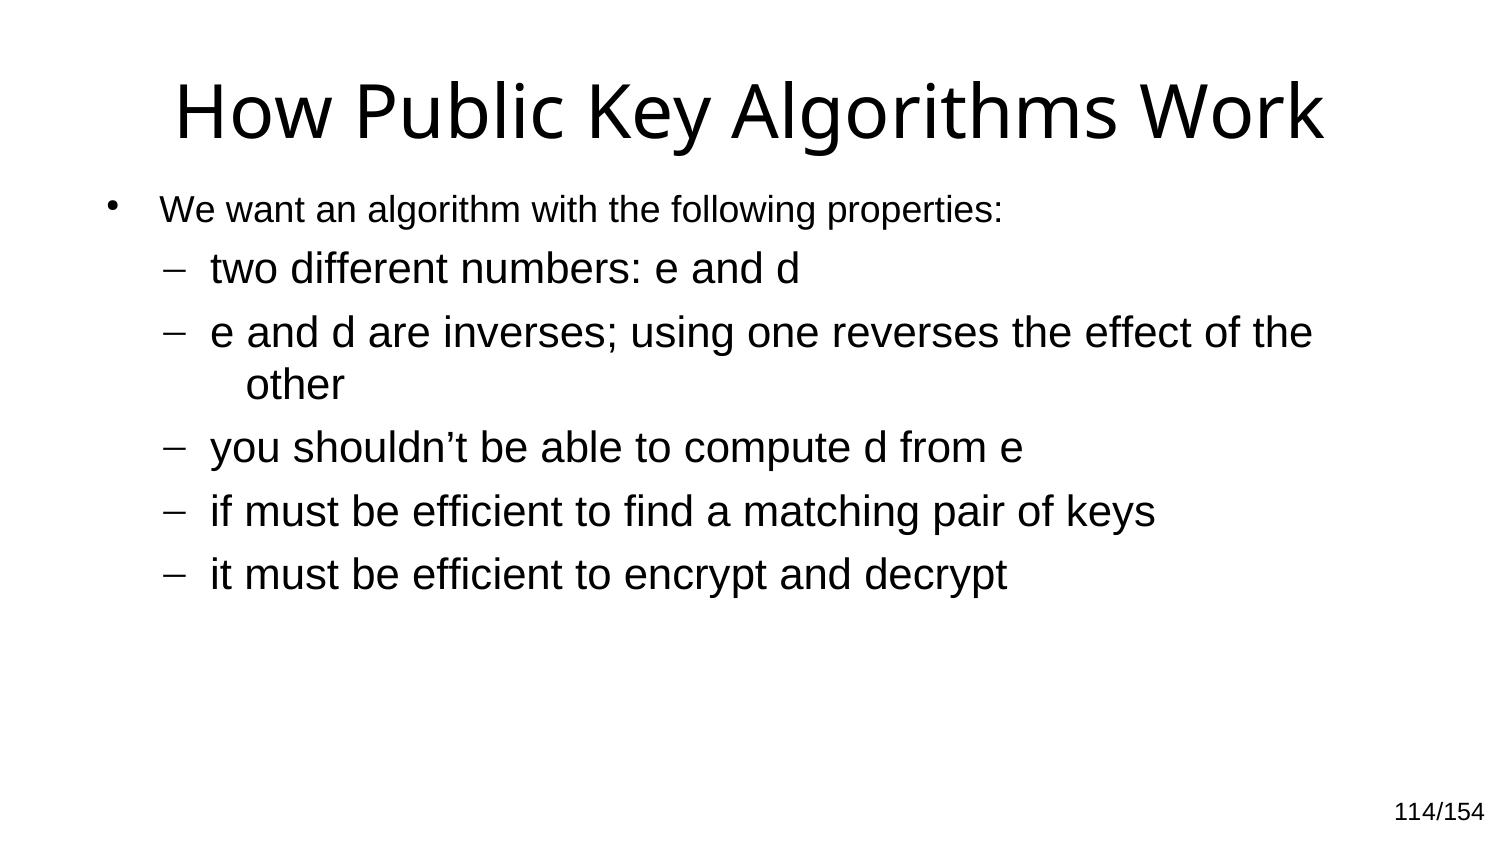

# How Public Key Algorithms Work
We want an algorithm with the following properties:
two different numbers: e and d
e and d are inverses; using one reverses the effect of the other
you shouldn’t be able to compute d from e
if must be efficient to find a matching pair of keys
it must be efficient to encrypt and decrypt